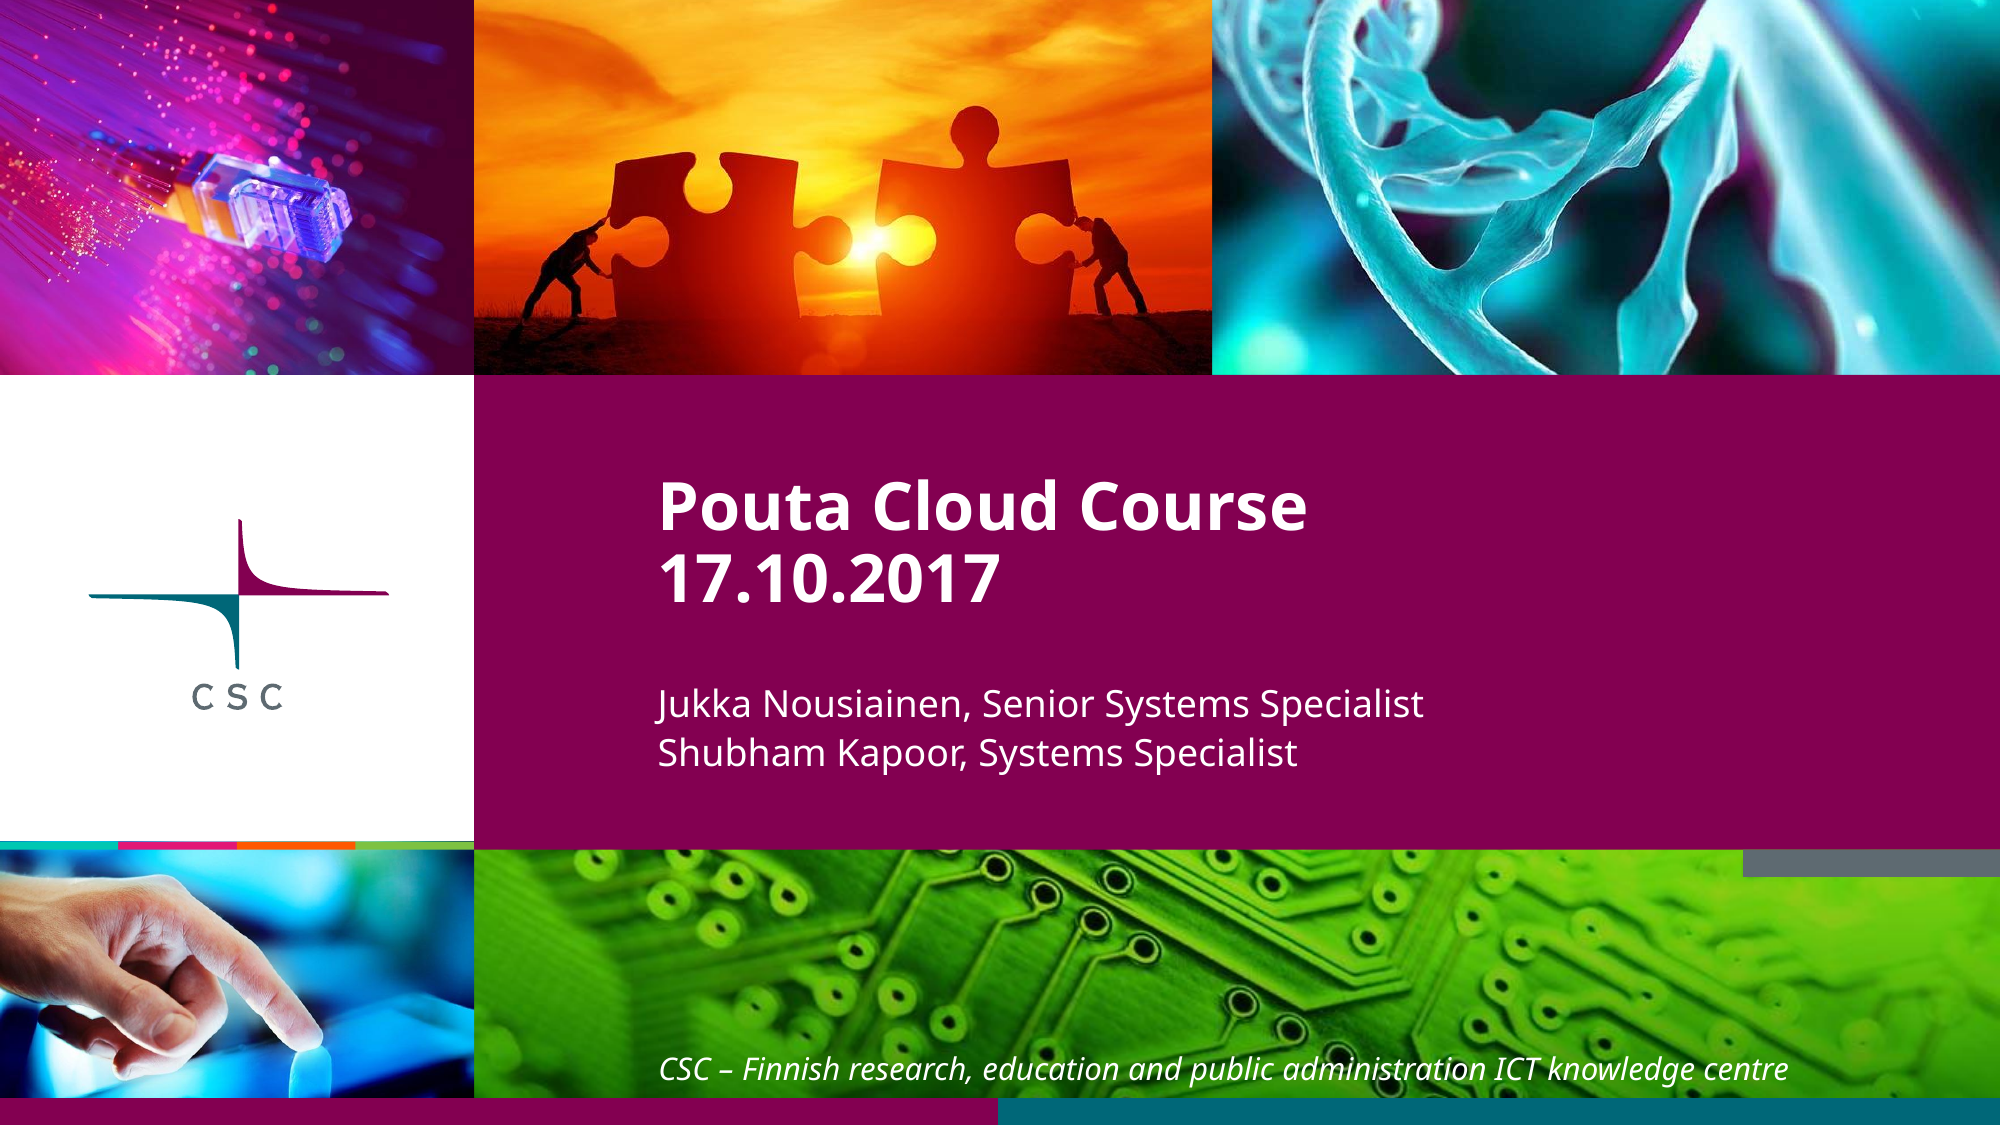

# Pouta Cloud Course 17.10.2017
Jukka Nousiainen, Senior Systems Specialist
Shubham Kapoor, Systems Specialist